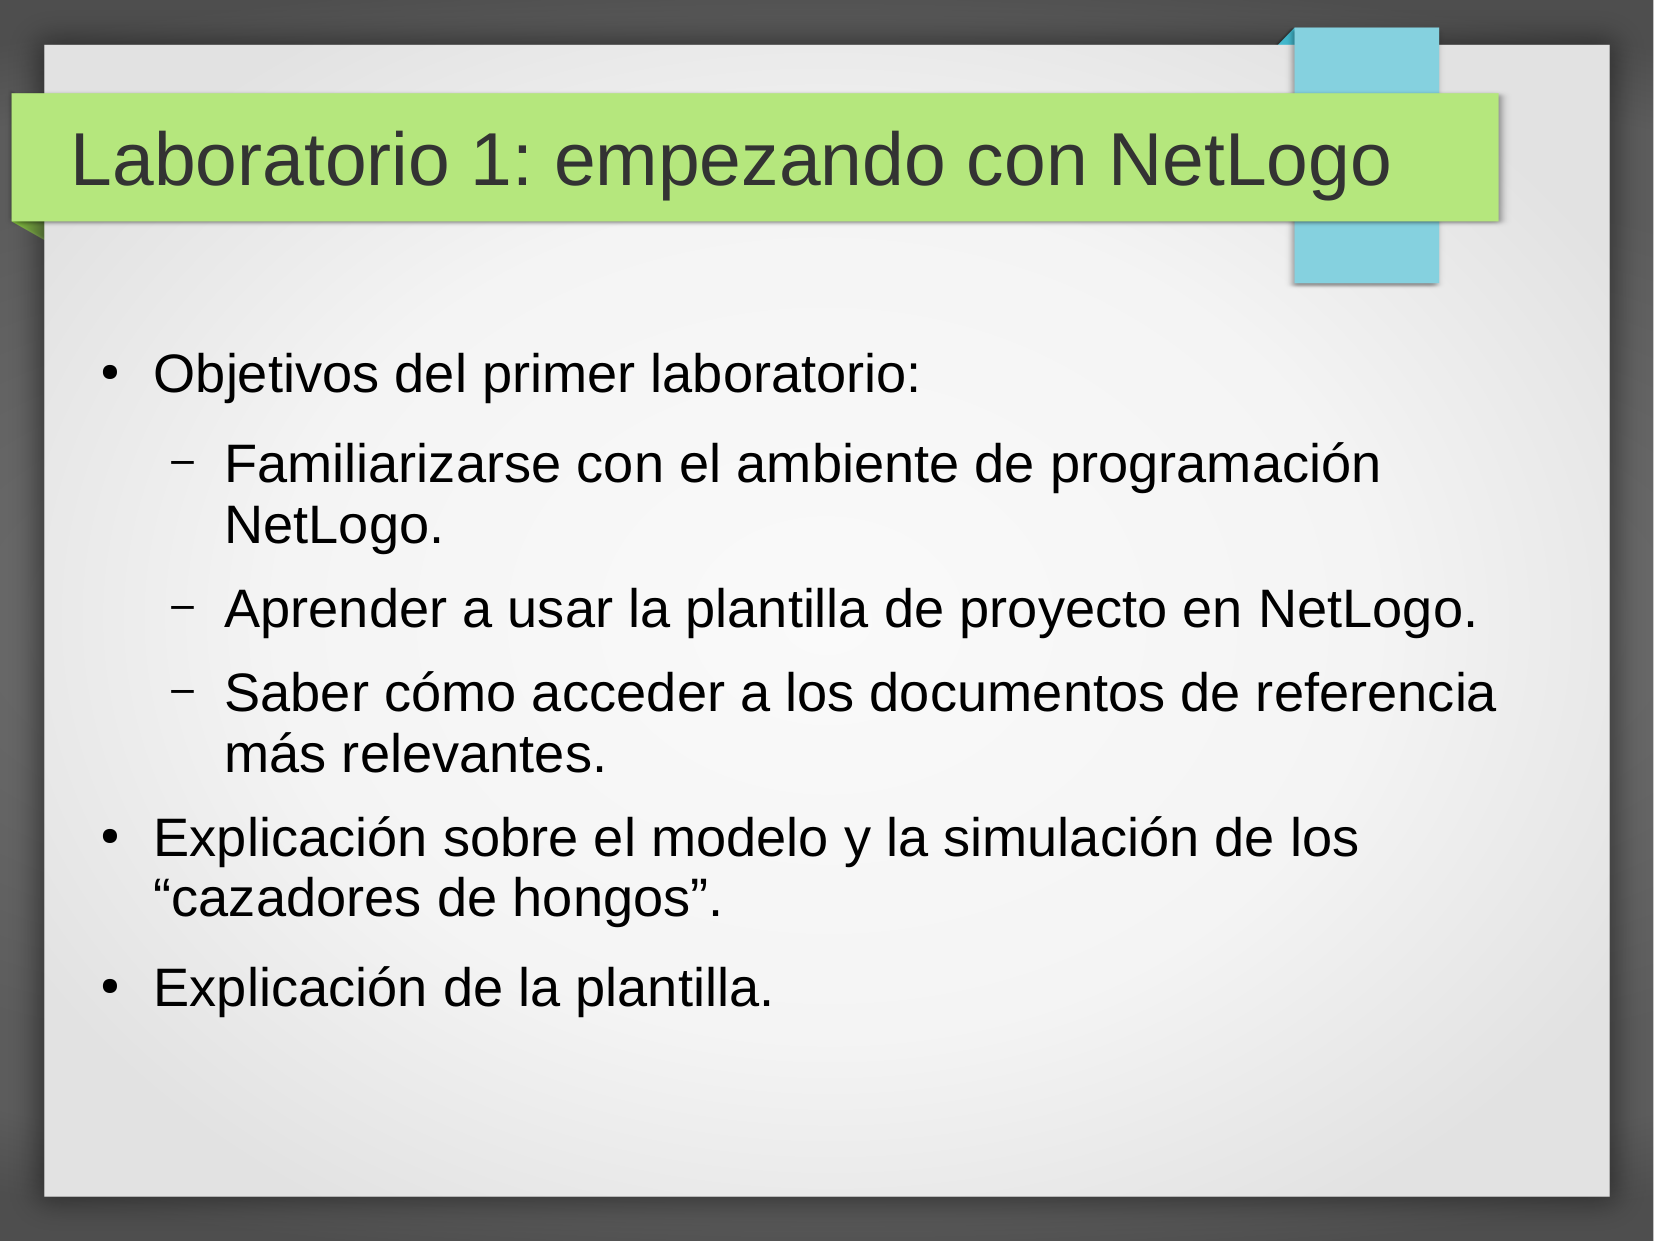

# Laboratorio 1: empezando con NetLogo
Objetivos del primer laboratorio:
Familiarizarse con el ambiente de programación NetLogo.
Aprender a usar la plantilla de proyecto en NetLogo.
Saber cómo acceder a los documentos de referencia más relevantes.
Explicación sobre el modelo y la simulación de los “cazadores de hongos”.
Explicación de la plantilla.